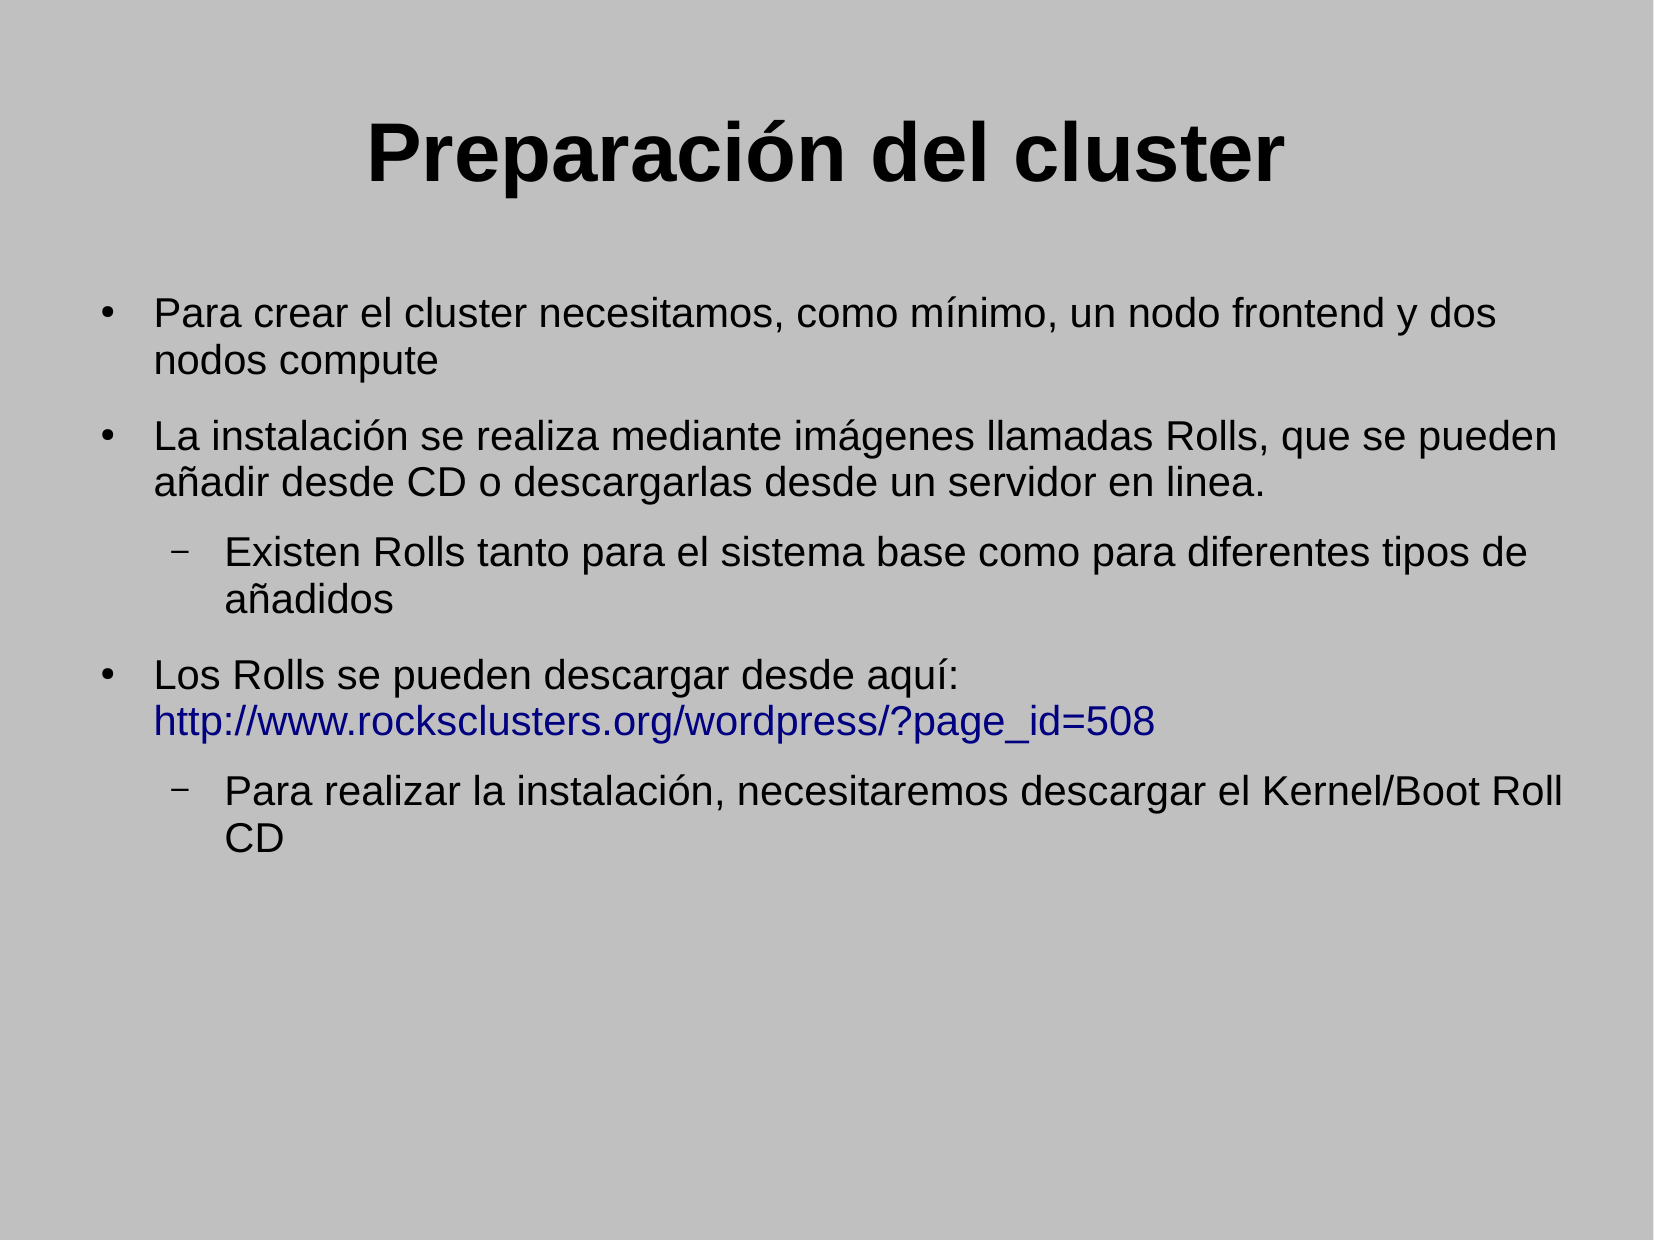

# Preparación del cluster
Para crear el cluster necesitamos, como mínimo, un nodo frontend y dos nodos compute
La instalación se realiza mediante imágenes llamadas Rolls, que se pueden añadir desde CD o descargarlas desde un servidor en linea.
Existen Rolls tanto para el sistema base como para diferentes tipos de añadidos
Los Rolls se pueden descargar desde aquí: http://www.rocksclusters.org/wordpress/?page_id=508
Para realizar la instalación, necesitaremos descargar el Kernel/Boot Roll CD